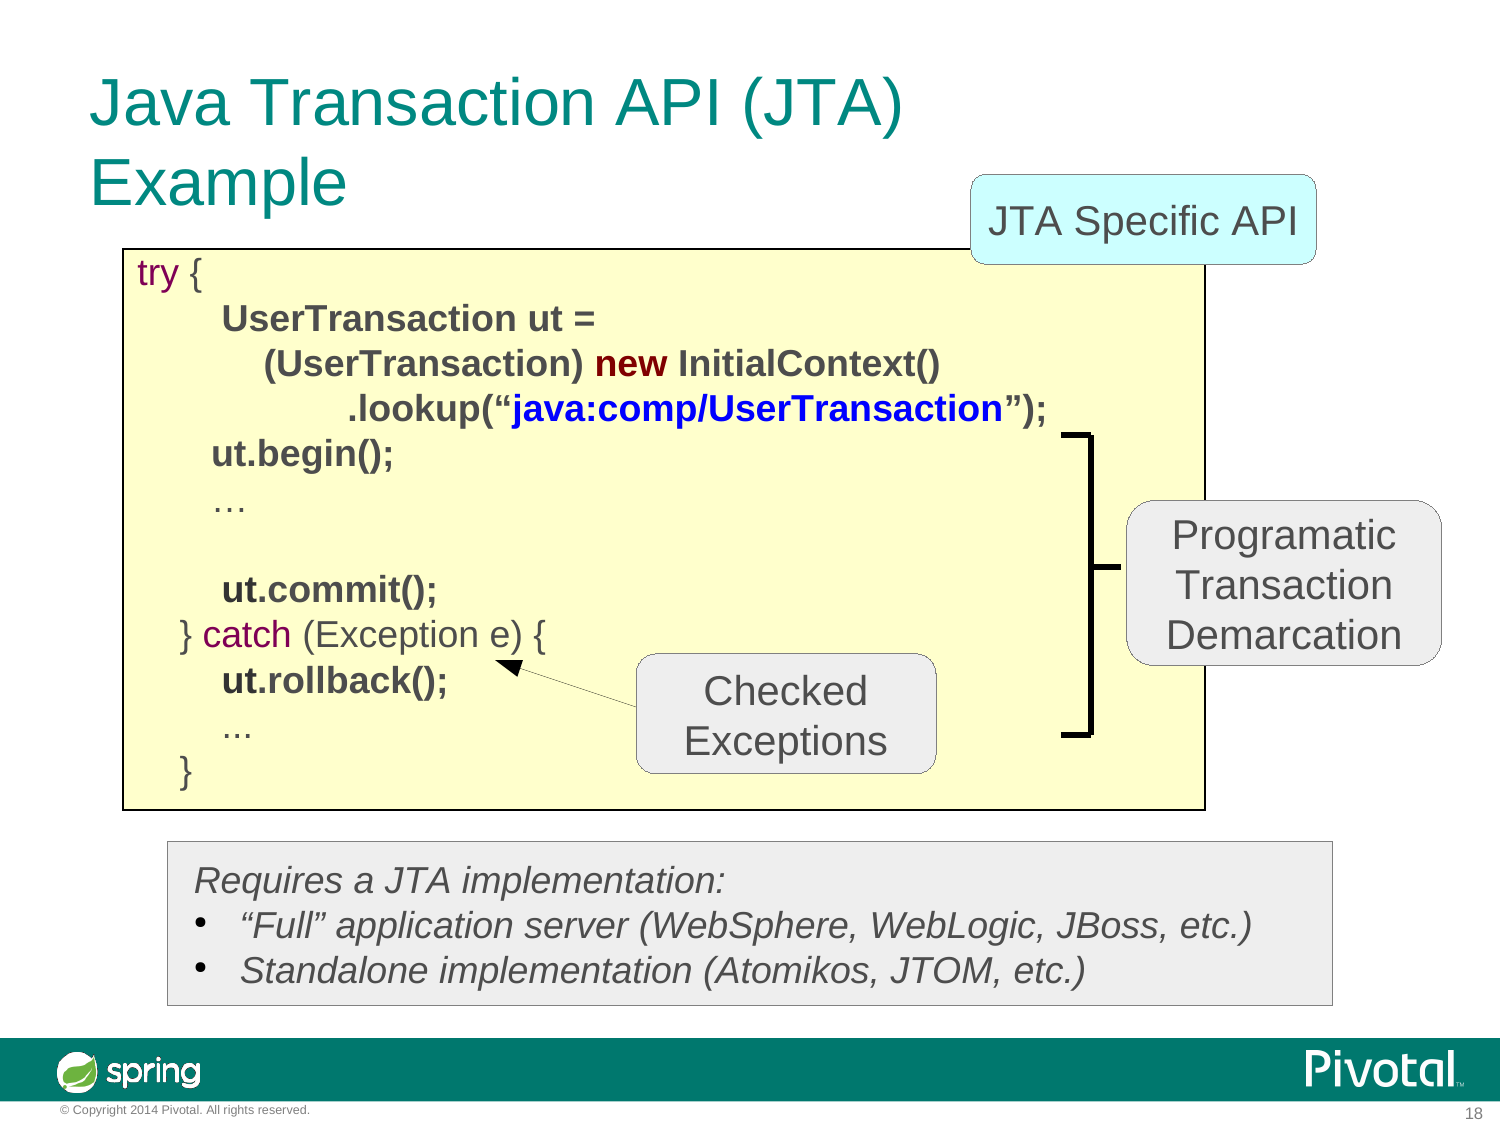

# Java Transaction API (JTA) Example
JTA Specific API
try {
 UserTransaction ut =
 (UserTransaction) new InitialContext()
 .lookup(“java:comp/UserTransaction”);
 ut.begin();
 …
 ut.commit();
 } catch (Exception e) {
 ut.rollback();
 ...
 }
Programatic
Transaction
Demarcation
Checked
Exceptions
Requires a JTA implementation:
 “Full” application server (WebSphere, WebLogic, JBoss, etc.)
 Standalone implementation (Atomikos, JTOM, etc.)